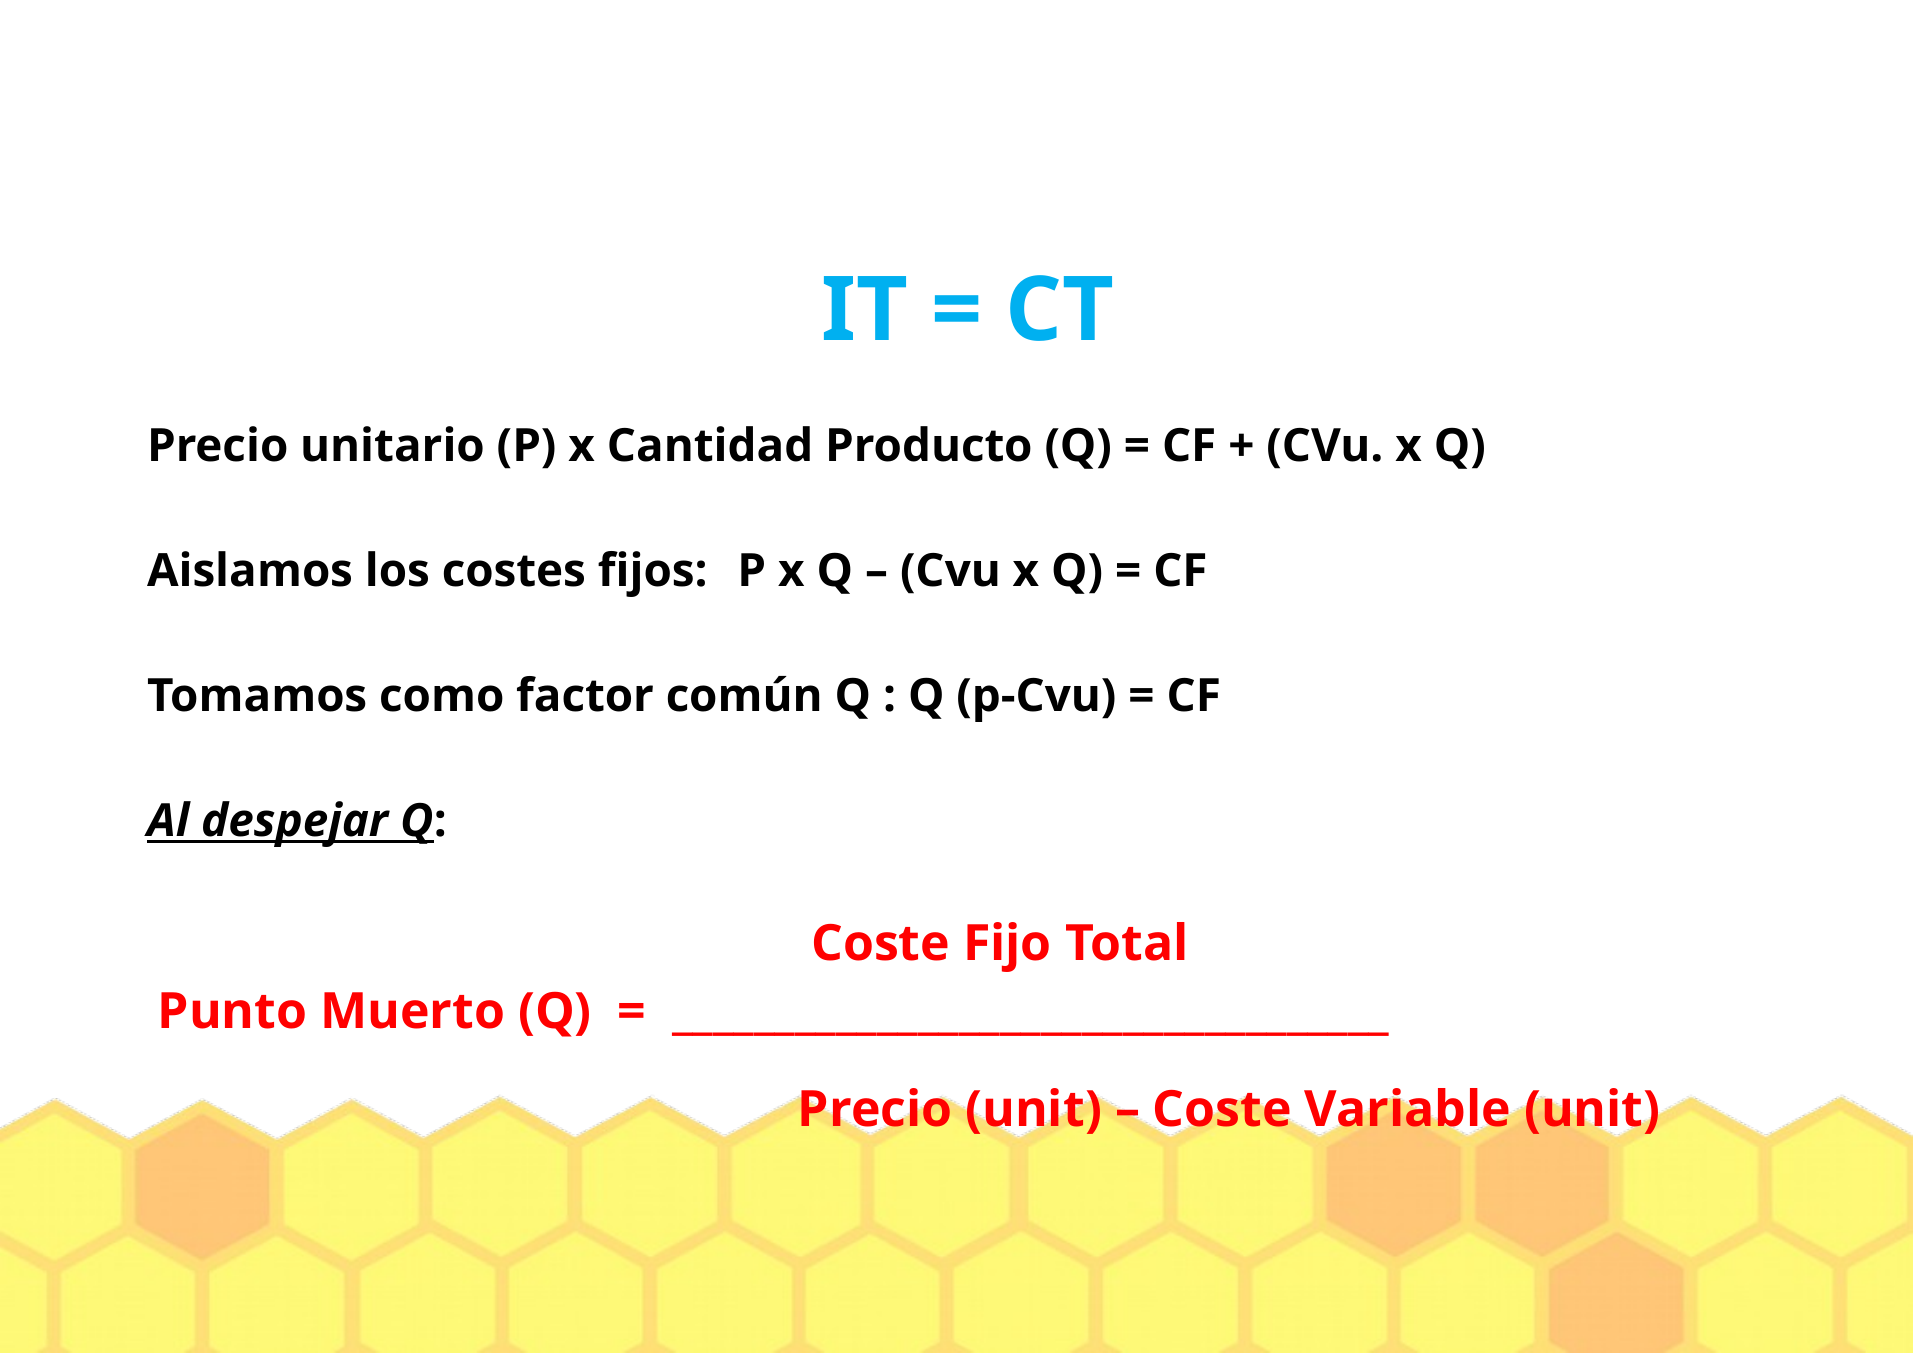

IT = CT
Precio unitario (P) x Cantidad Producto (Q) = CF + (CVu. x Q)
Aislamos los costes fijos: 	P x Q – (Cvu x Q) = CF
Tomamos como factor común Q : Q (p-Cvu) = CF
Al despejar Q:
									Coste Fijo Total
 Punto Muerto (Q) = ___________________________________
 	 			 Precio (unit) – Coste Variable (unit)